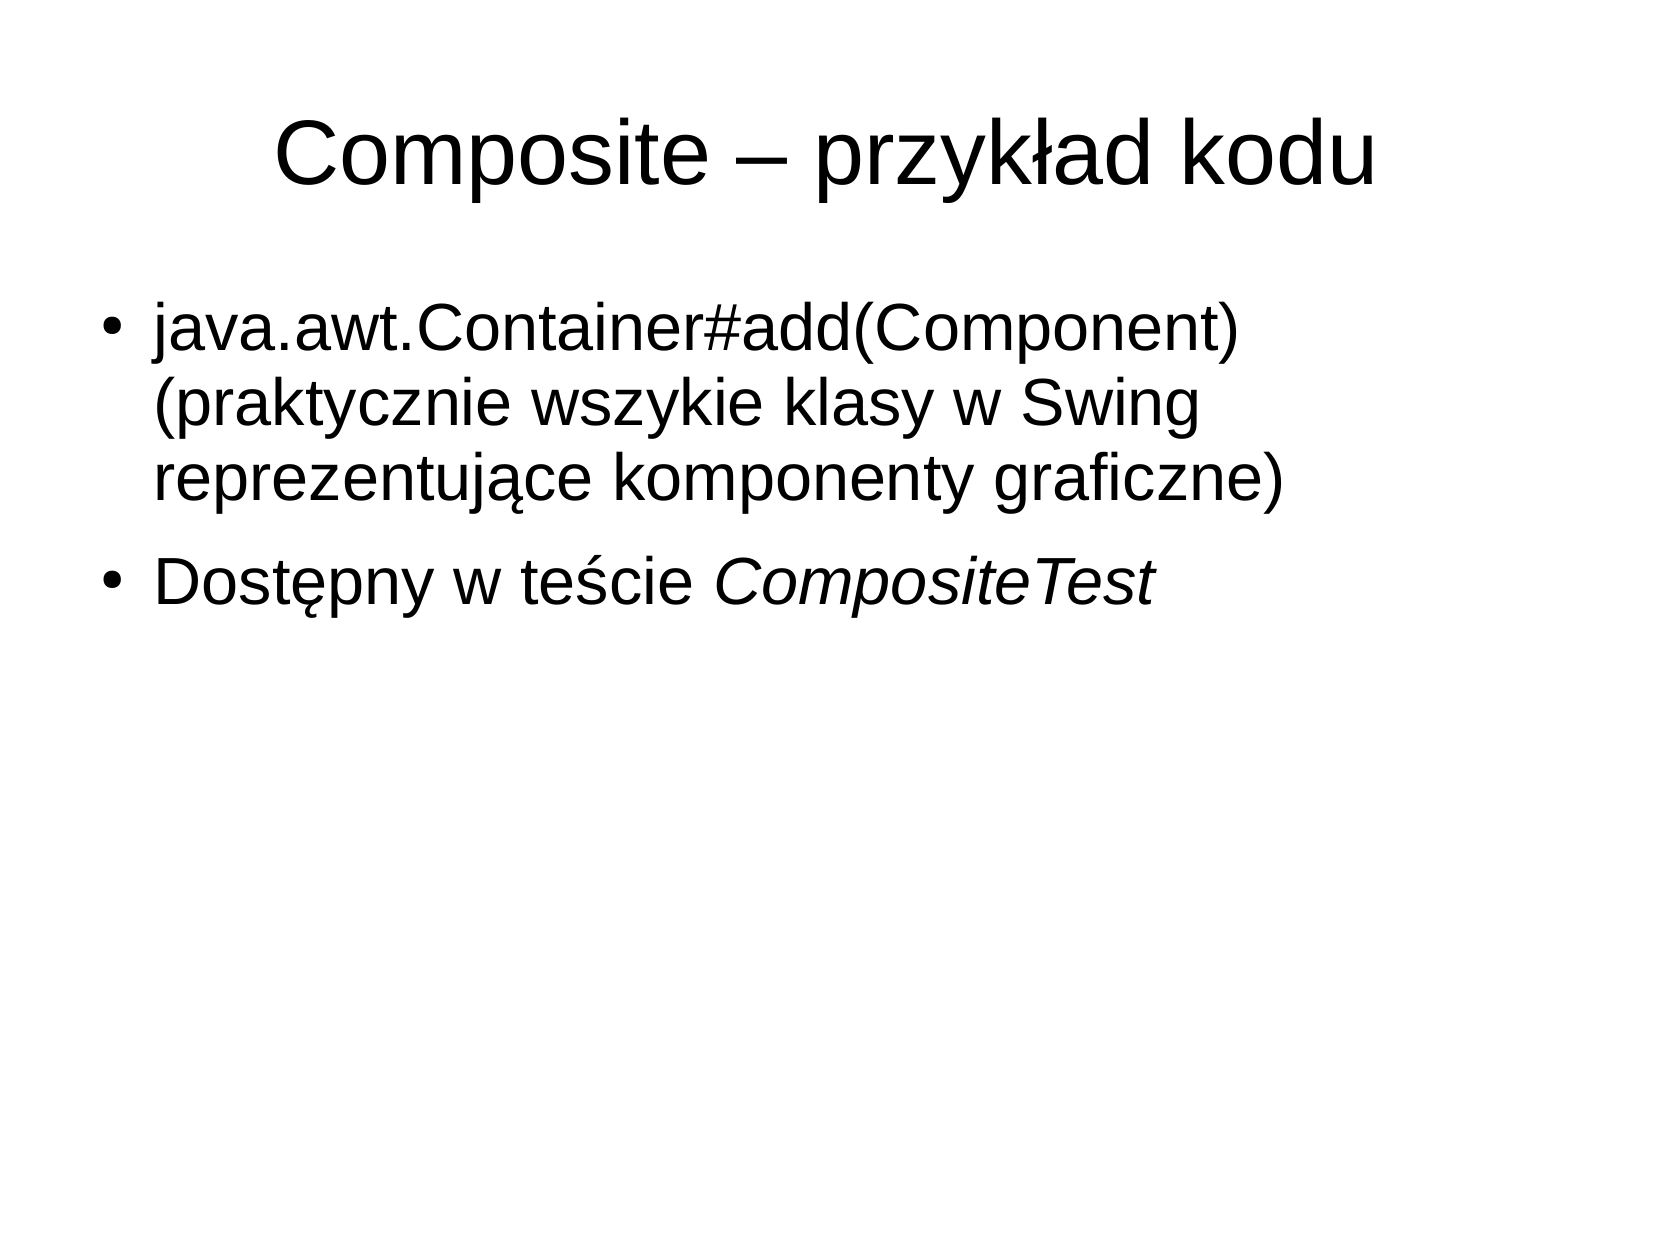

# Composite – przykład kodu
java.awt.Container#add(Component) (praktycznie wszykie klasy w Swing reprezentujące komponenty graficzne)
Dostępny w teście CompositeTest